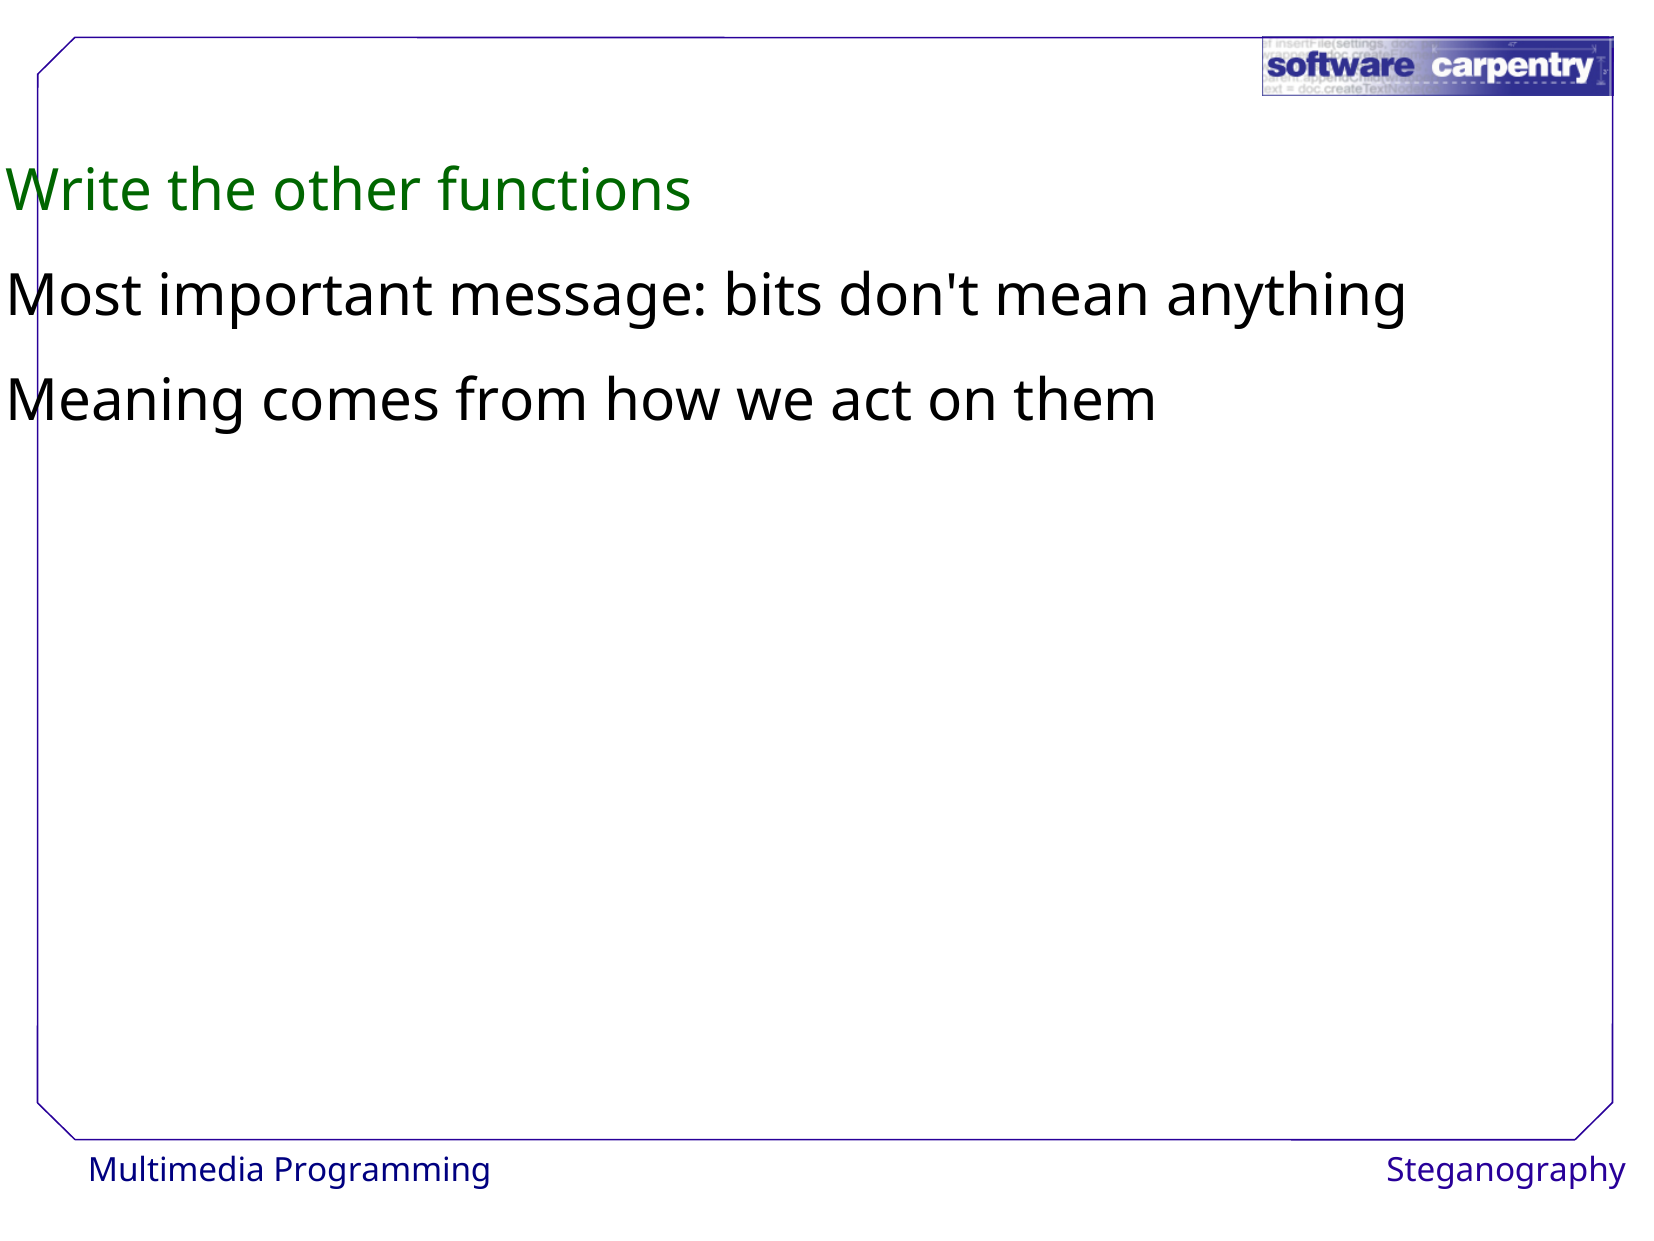

Write the other functions
Most important message: bits don't mean anything
Meaning comes from how we act on them